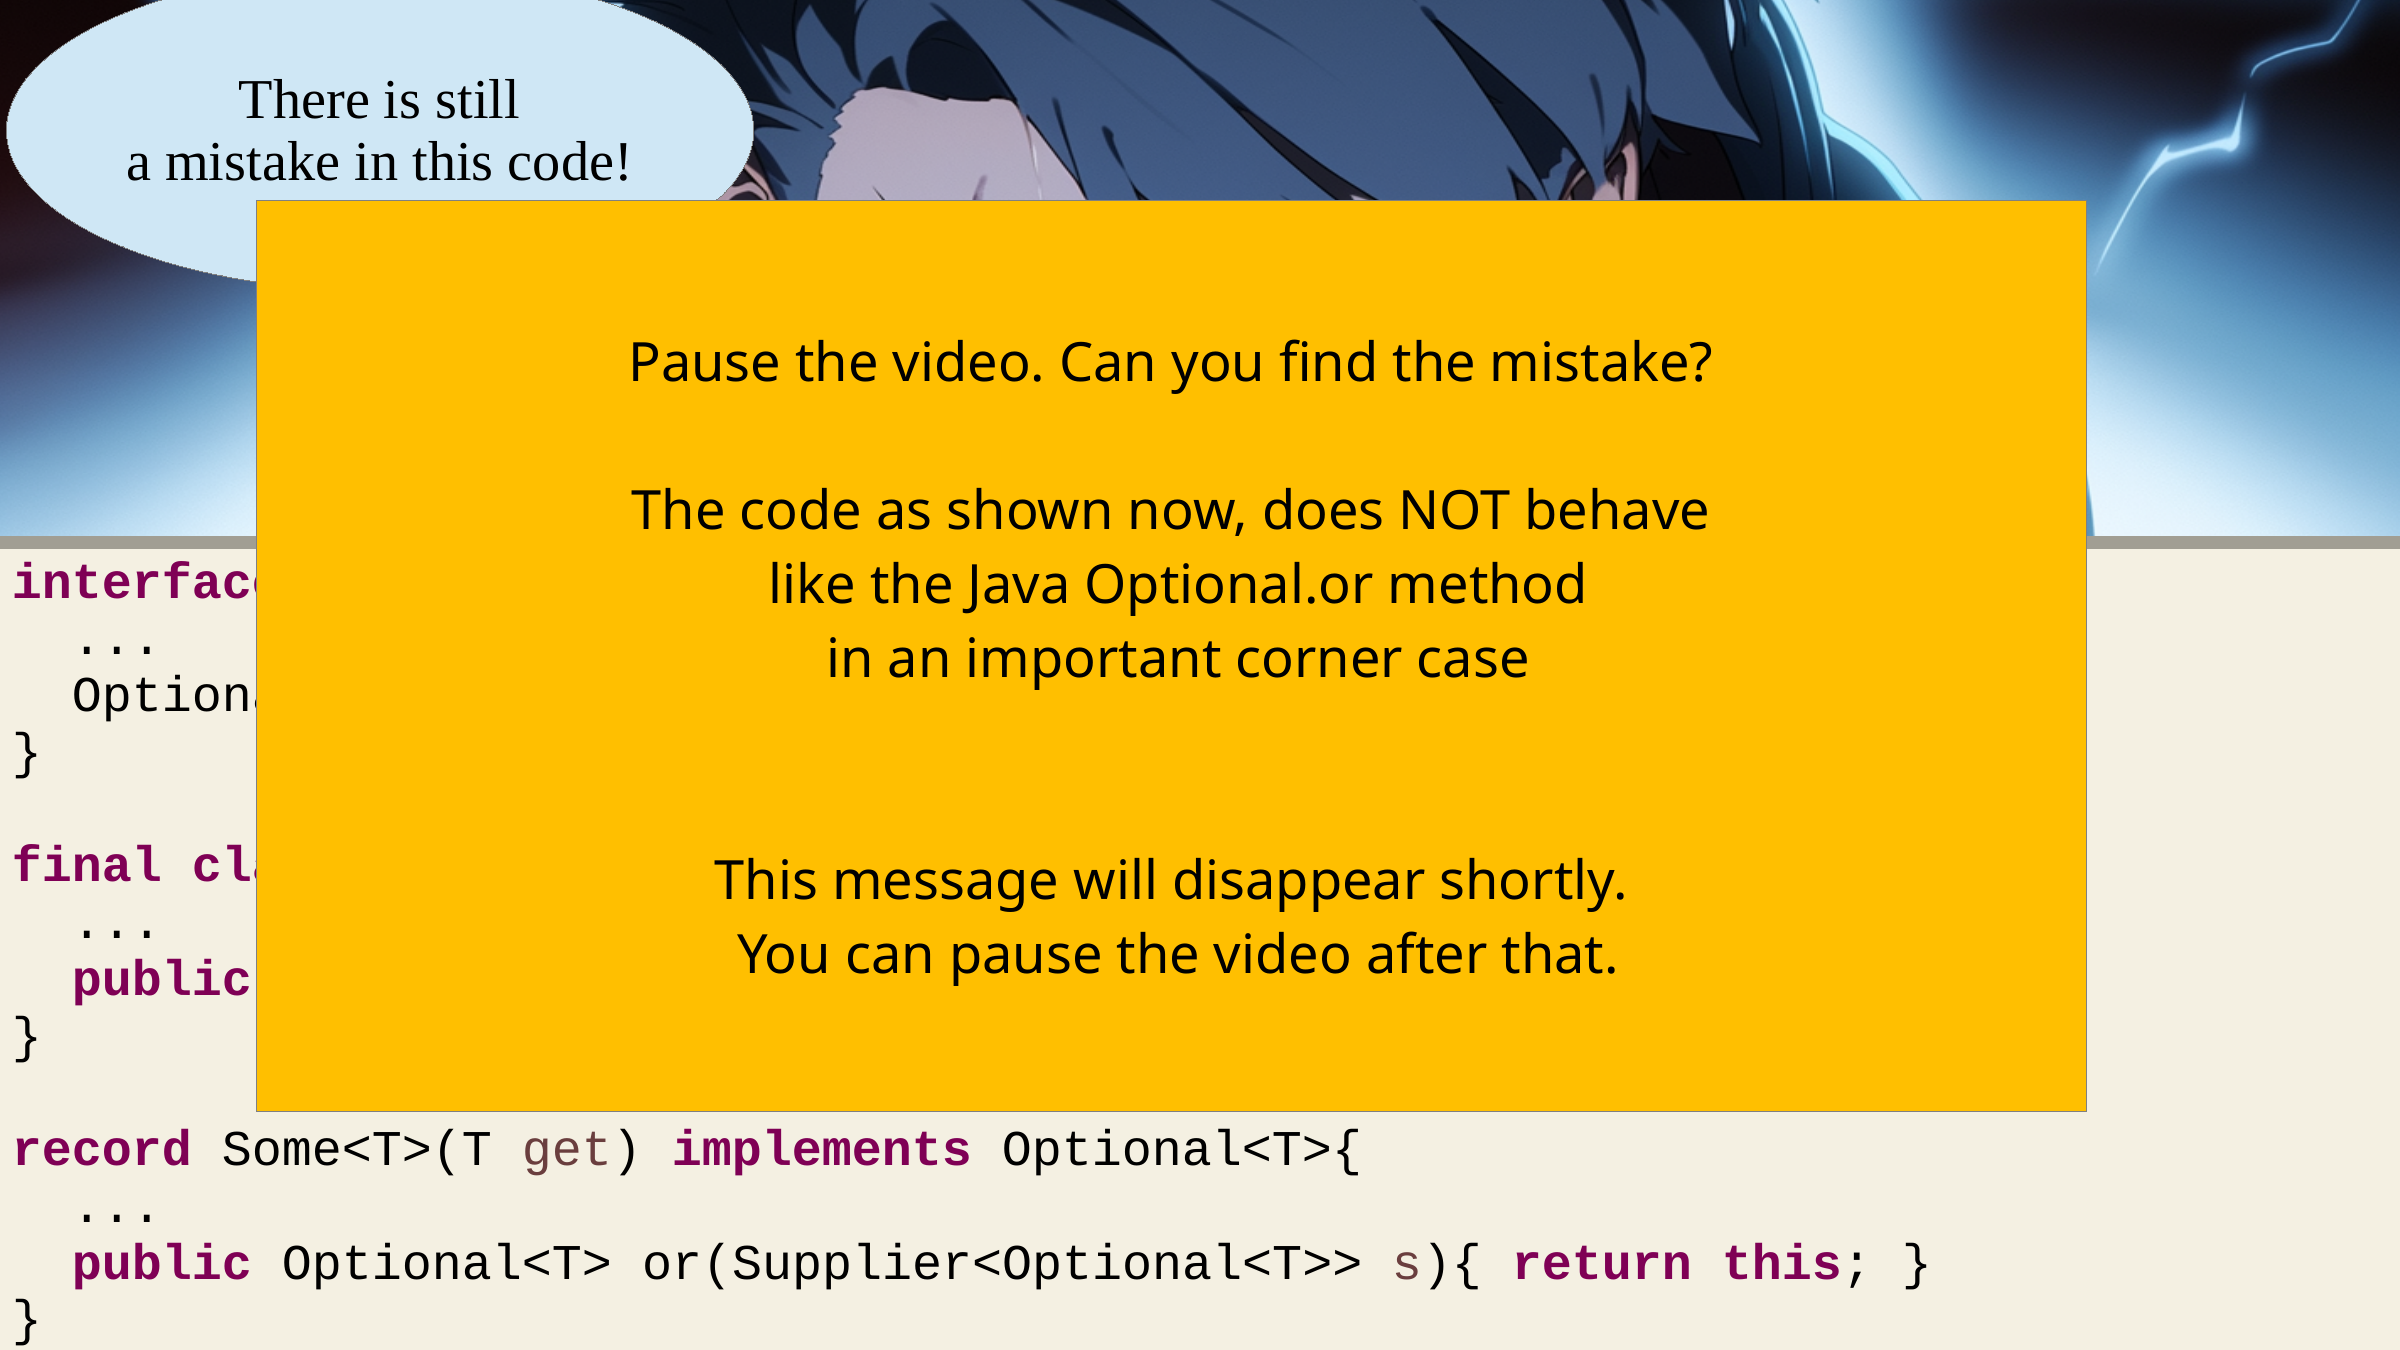

There is still
a mistake in this code!
Pause the video. Can you find the mistake?
The code as shown now, does NOT behave
 like the Java Optional.or method
 in an important corner case
This message will disappear shortly.
 You can pause the video after that.
interface Optional<T> {
 ...
 Optional<T> or(Supplier<Optional<T>> other);
}
final class Empty<T> implements Optional<T>{
 ...
 public Optional<T> or(Supplier<Optional<T>> s){ return s.get(); }
}
record Some<T>(T get) implements Optional<T>{
 ...
 public Optional<T> or(Supplier<Optional<T>> s){ return this; }
}